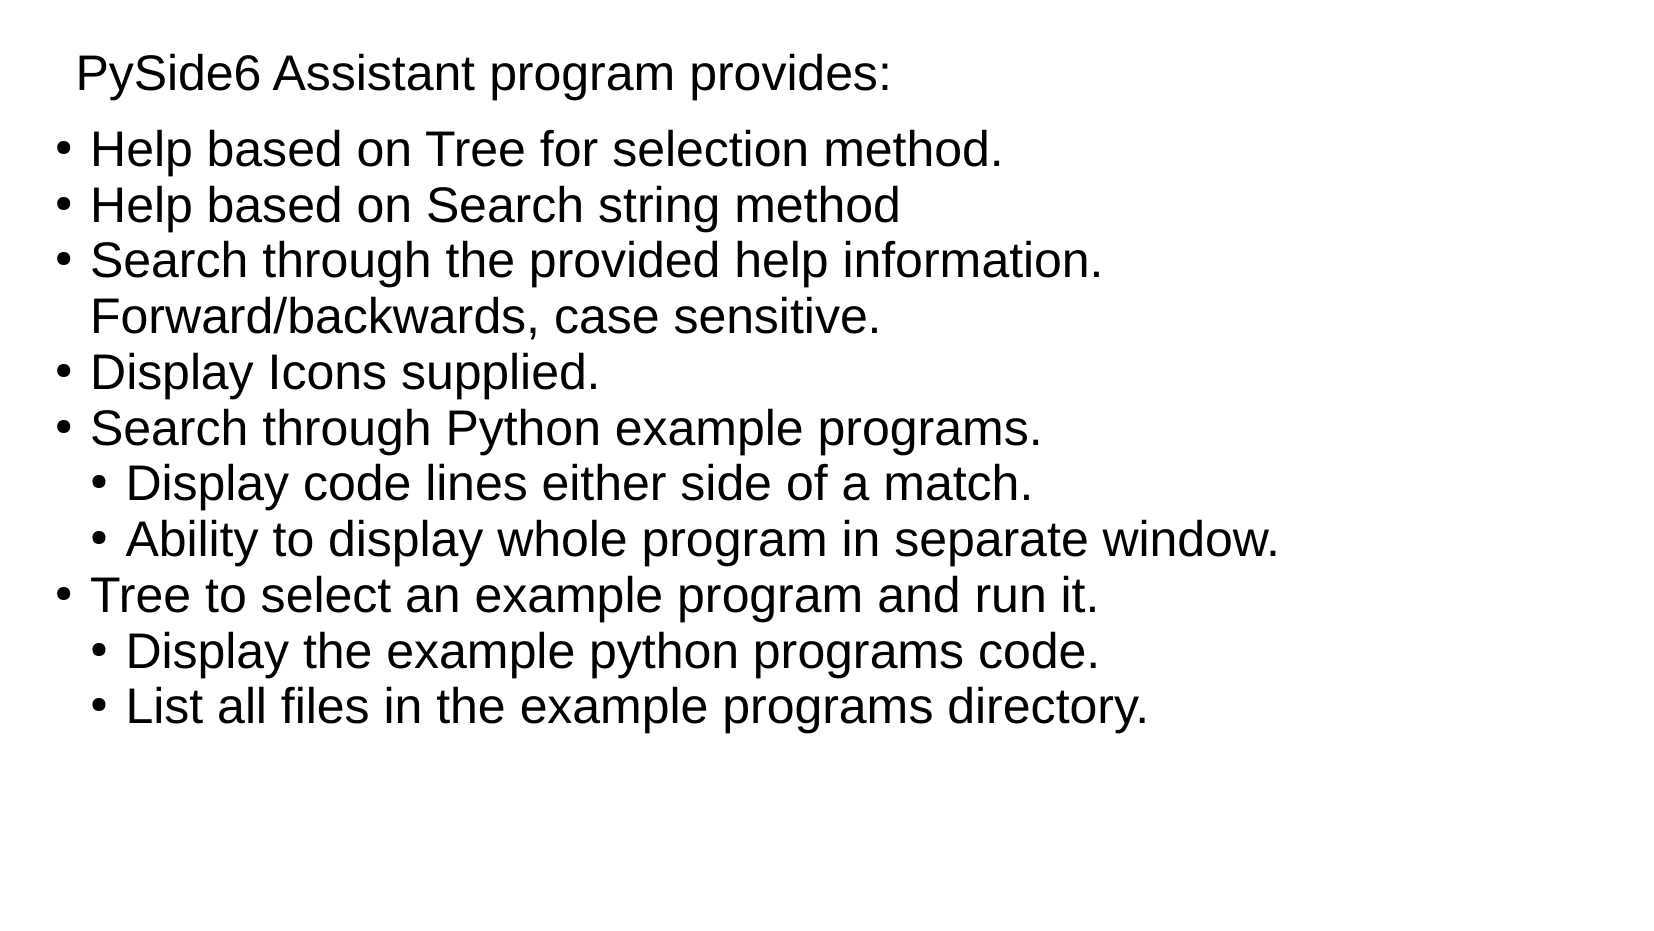

PySide6 Assistant program provides:
Help based on Tree for selection method.
Help based on Search string method
Search through the provided help information. Forward/backwards, case sensitive.
Display Icons supplied.
Search through Python example programs.
Display code lines either side of a match.
Ability to display whole program in separate window.
Tree to select an example program and run it.
Display the example python programs code.
List all files in the example programs directory.